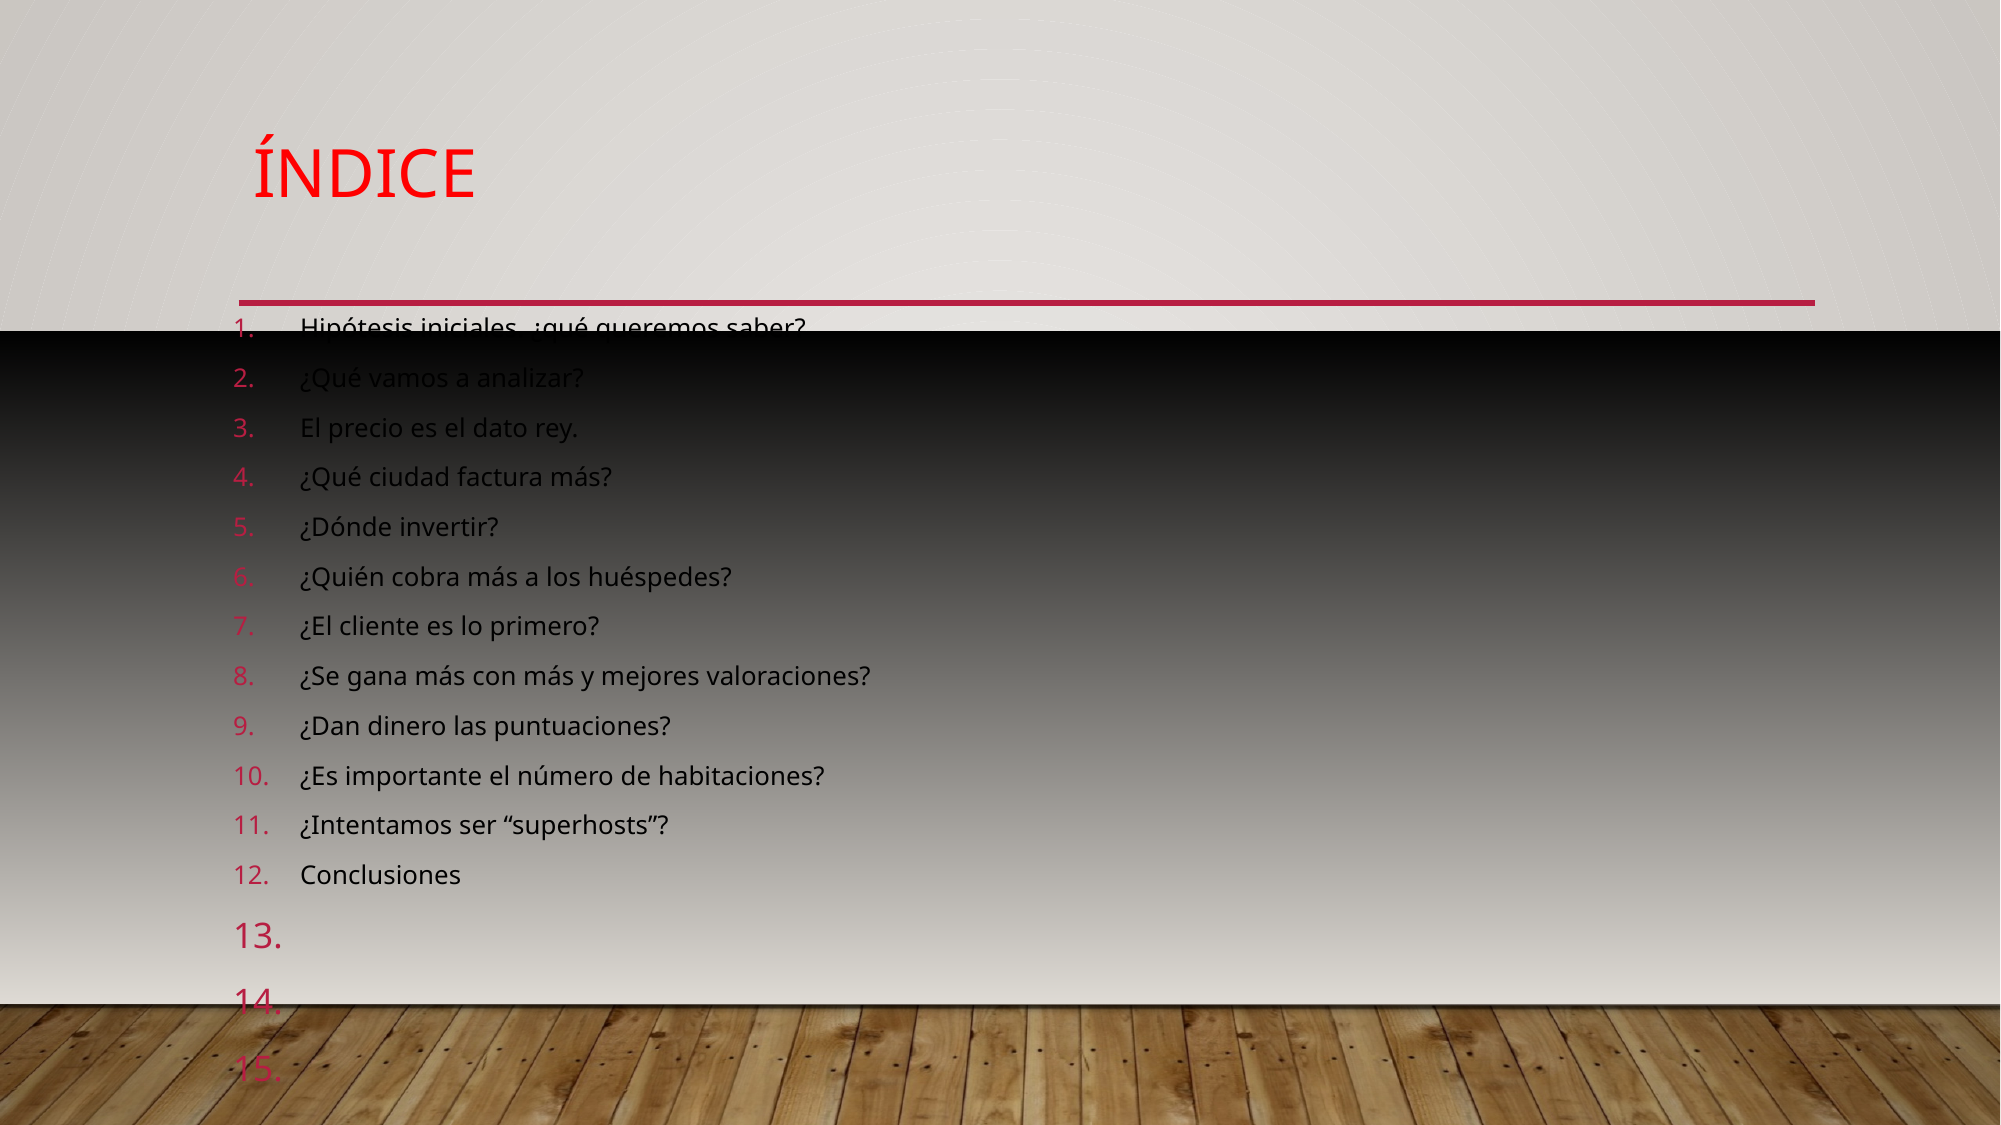

# ÍNDICE
Hipótesis iniciales. ¿qué queremos saber?
¿Qué vamos a analizar?
El precio es el dato rey.
¿Qué ciudad factura más?
¿Dónde invertir?
¿Quién cobra más a los huéspedes?
¿El cliente es lo primero?
¿Se gana más con más y mejores valoraciones?
¿Dan dinero las puntuaciones?
¿Es importante el número de habitaciones?
¿Intentamos ser “superhosts”?
Conclusiones